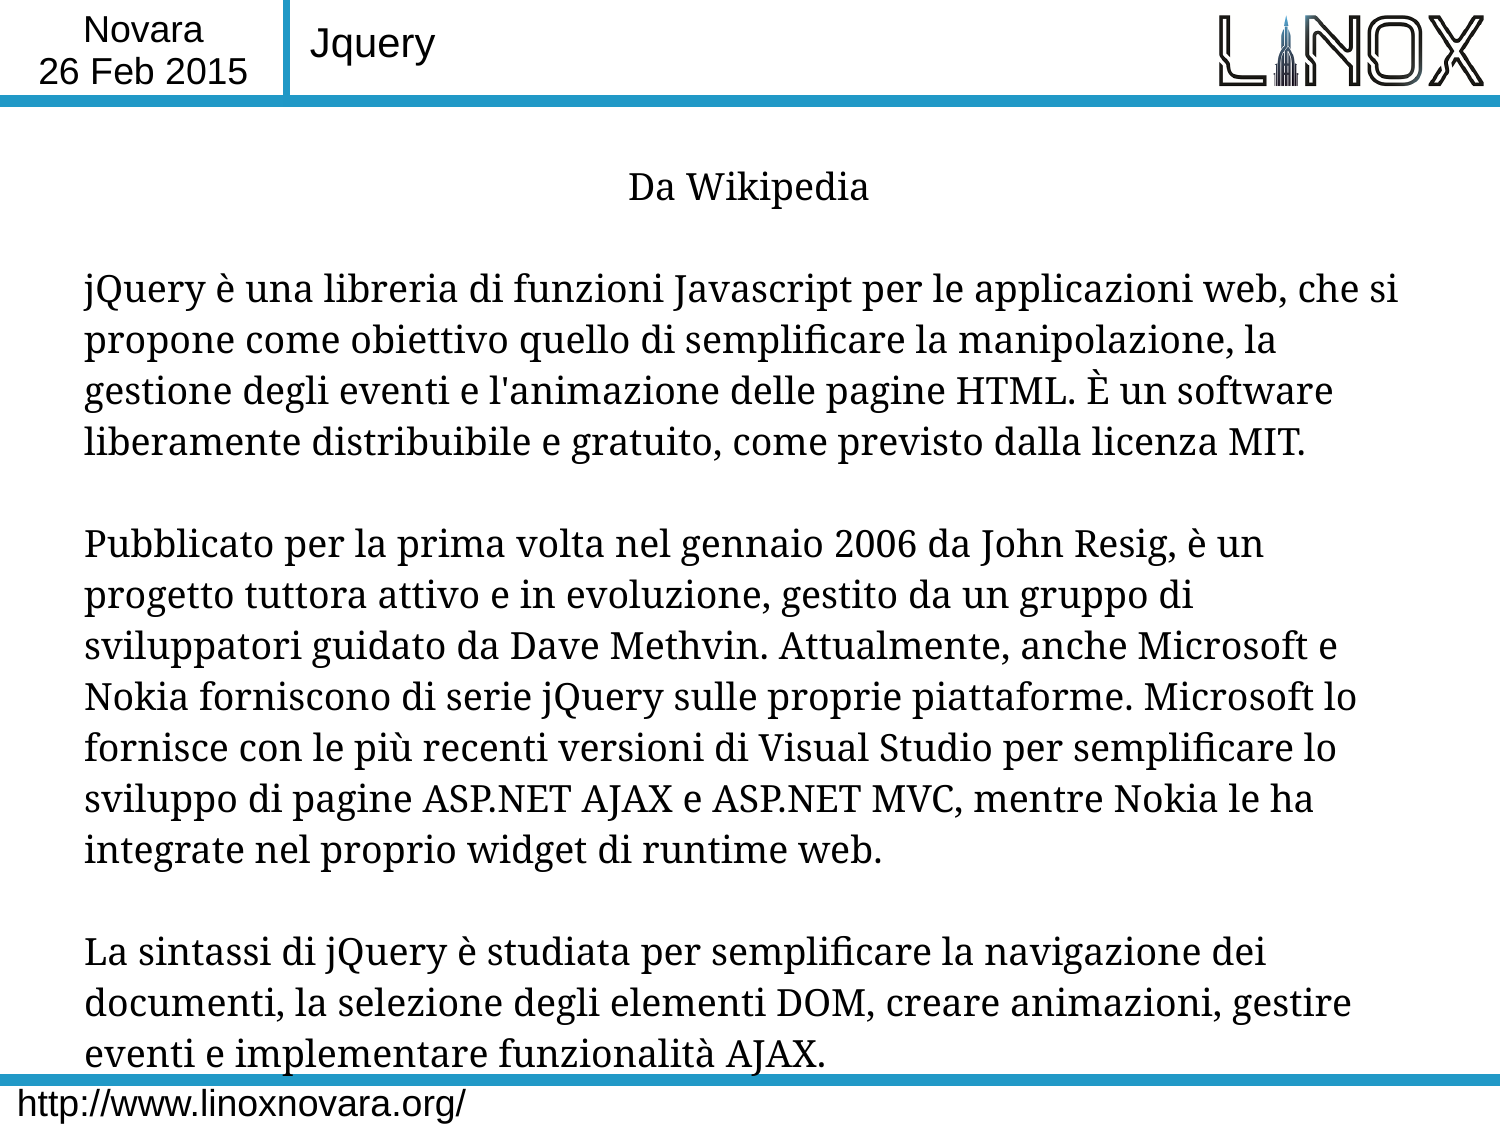

# Jquery
Da Wikipedia
jQuery è una libreria di funzioni Javascript per le applicazioni web, che si propone come obiettivo quello di semplificare la manipolazione, la gestione degli eventi e l'animazione delle pagine HTML. È un software liberamente distribuibile e gratuito, come previsto dalla licenza MIT.
Pubblicato per la prima volta nel gennaio 2006 da John Resig, è un progetto tuttora attivo e in evoluzione, gestito da un gruppo di sviluppatori guidato da Dave Methvin. Attualmente, anche Microsoft e Nokia forniscono di serie jQuery sulle proprie piattaforme. Microsoft lo fornisce con le più recenti versioni di Visual Studio per semplificare lo sviluppo di pagine ASP.NET AJAX e ASP.NET MVC, mentre Nokia le ha integrate nel proprio widget di runtime web.
La sintassi di jQuery è studiata per semplificare la navigazione dei documenti, la selezione degli elementi DOM, creare animazioni, gestire eventi e implementare funzionalità AJAX.
<script src="//cdnjs.cloudflare.com/ajax/libs/jquery/2.1.1/jquery.min.js"></script>